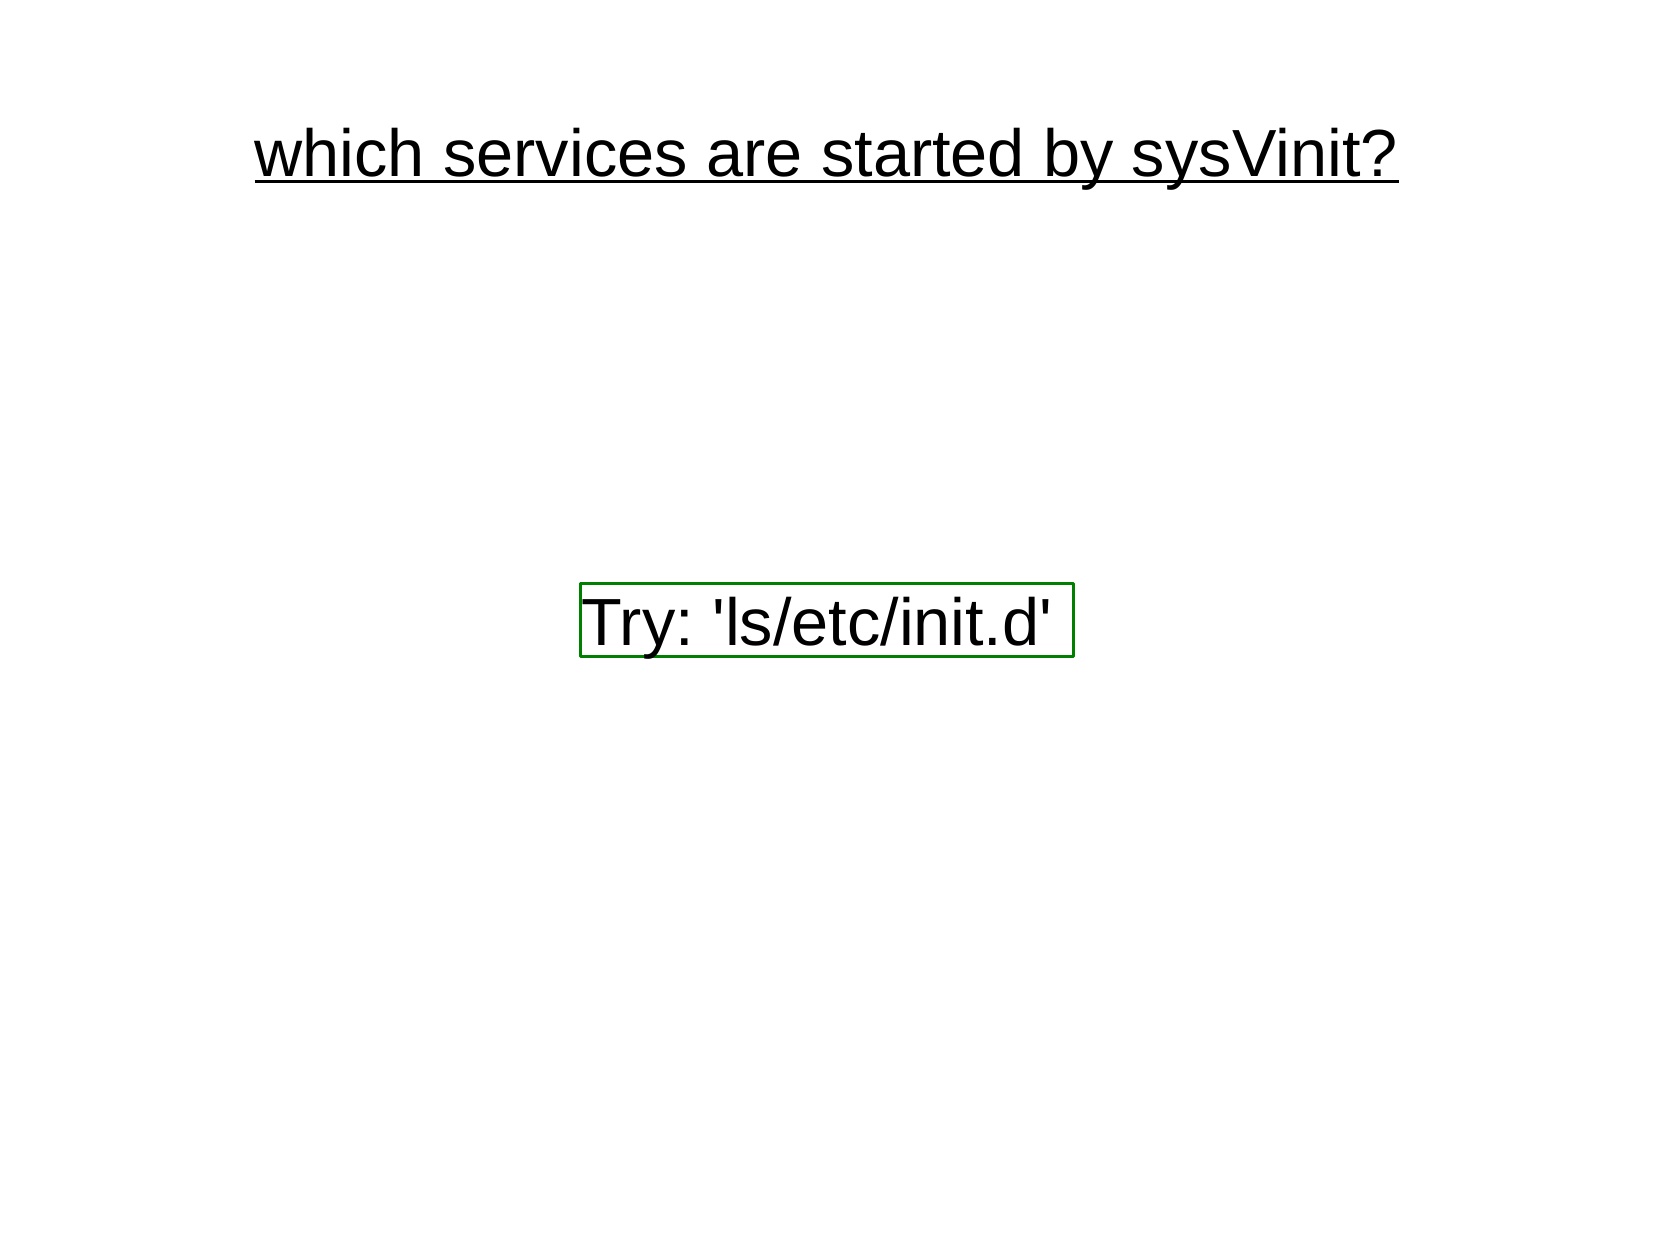

# which services are started by sysVinit?
Try: 'ls/etc/init.d'